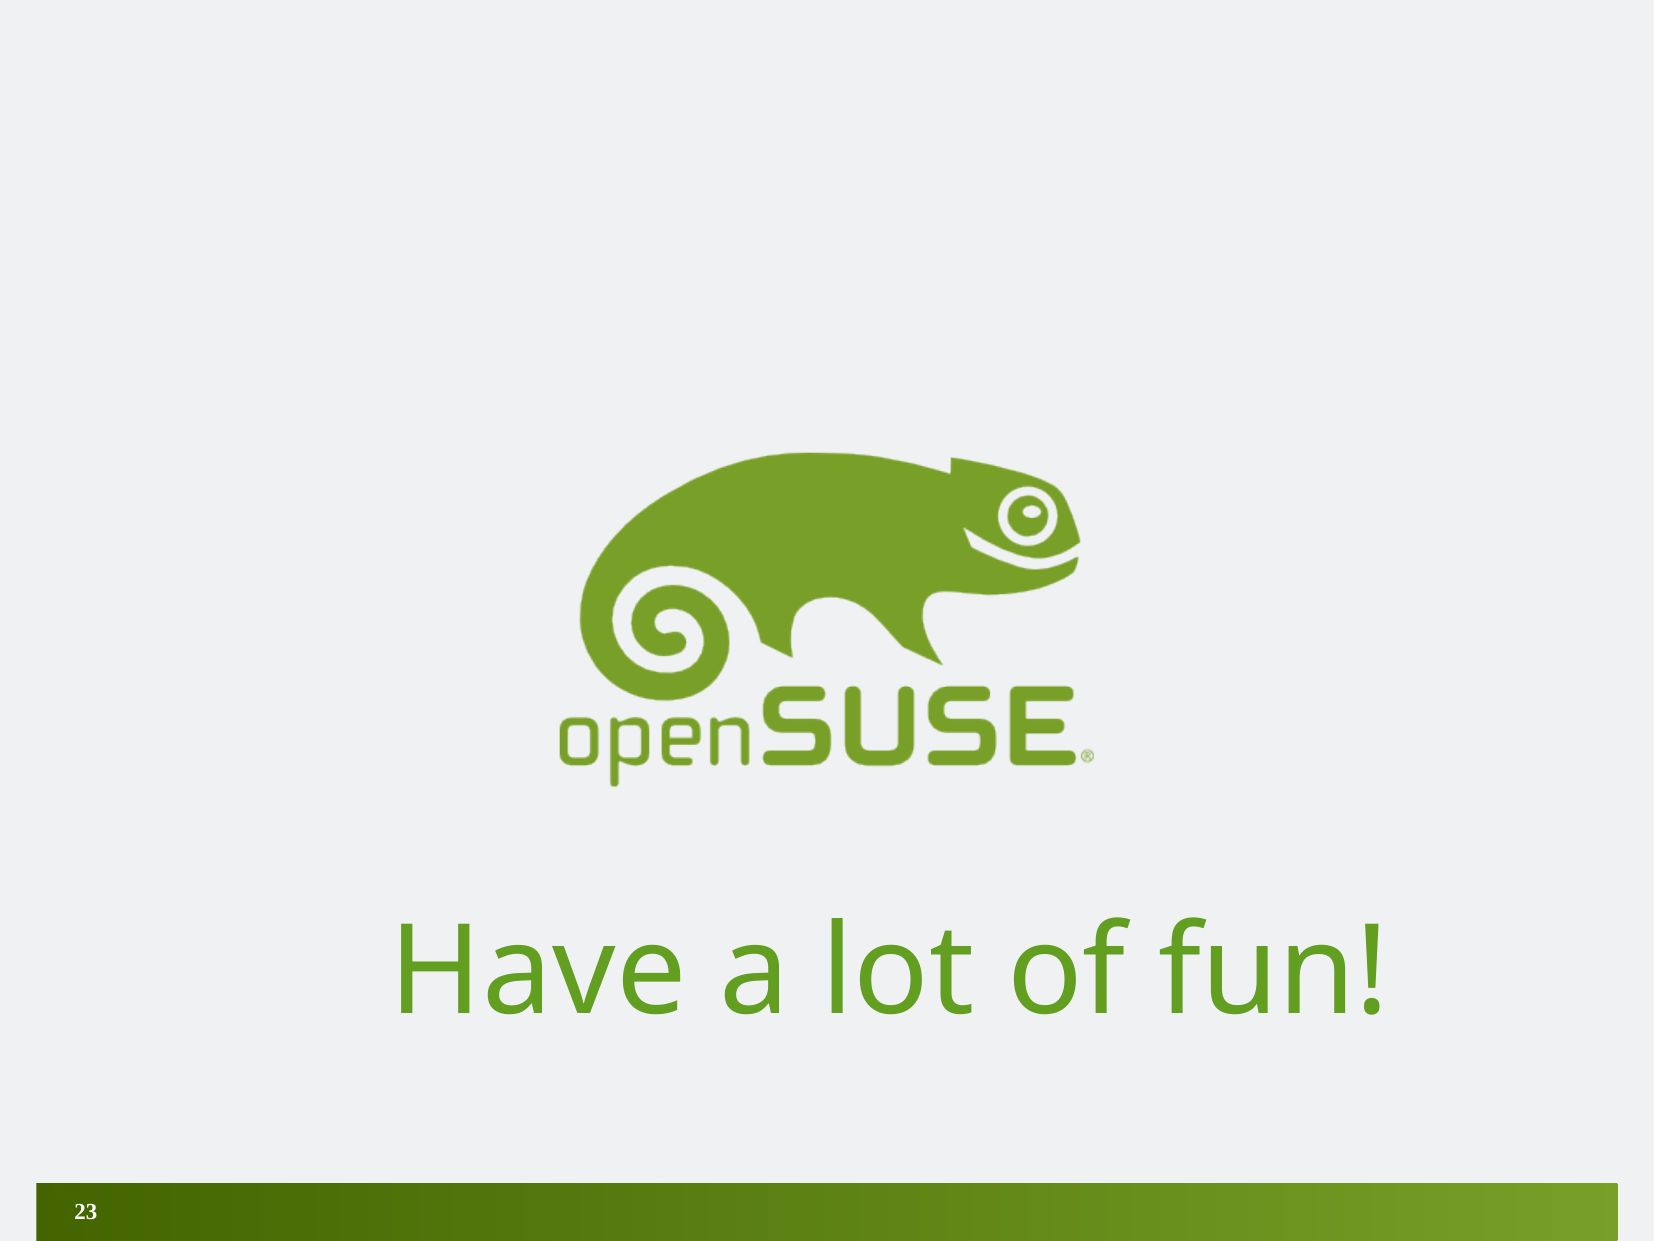

Have a lot of fun!
23
#